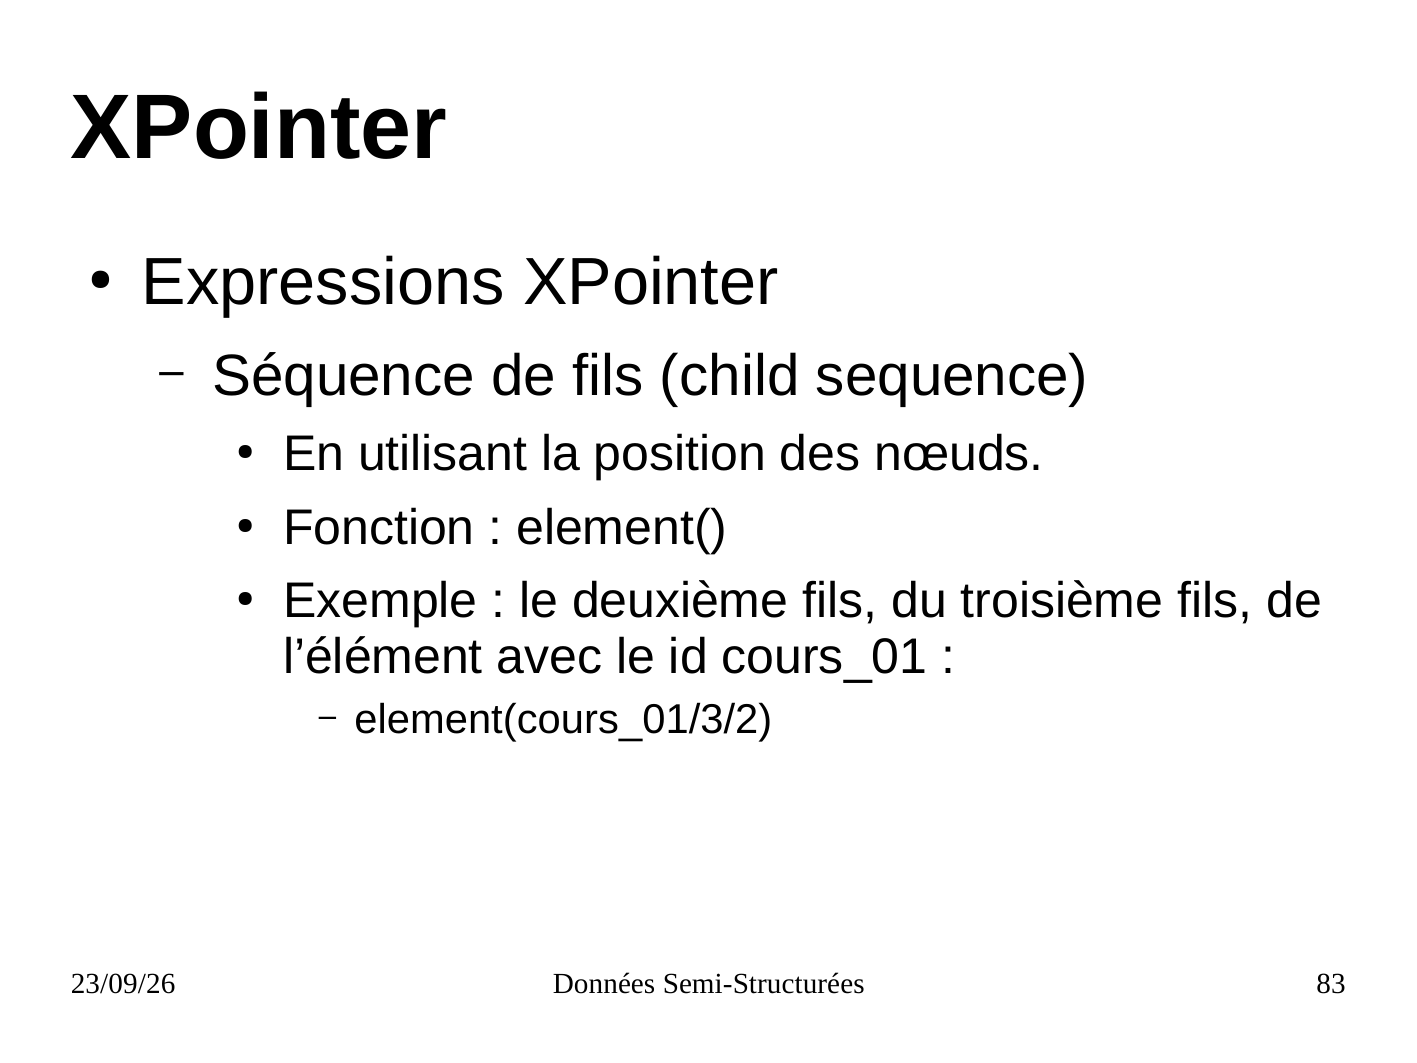

# XPointer
Expressions XPointer
Séquence de fils (child sequence)
En utilisant la position des nœuds.
Fonction : element()
Exemple : le deuxième fils, du troisième fils, de l’élément avec le id cours_01 :
element(cours_01/3/2)
Données Semi-Structurées
83